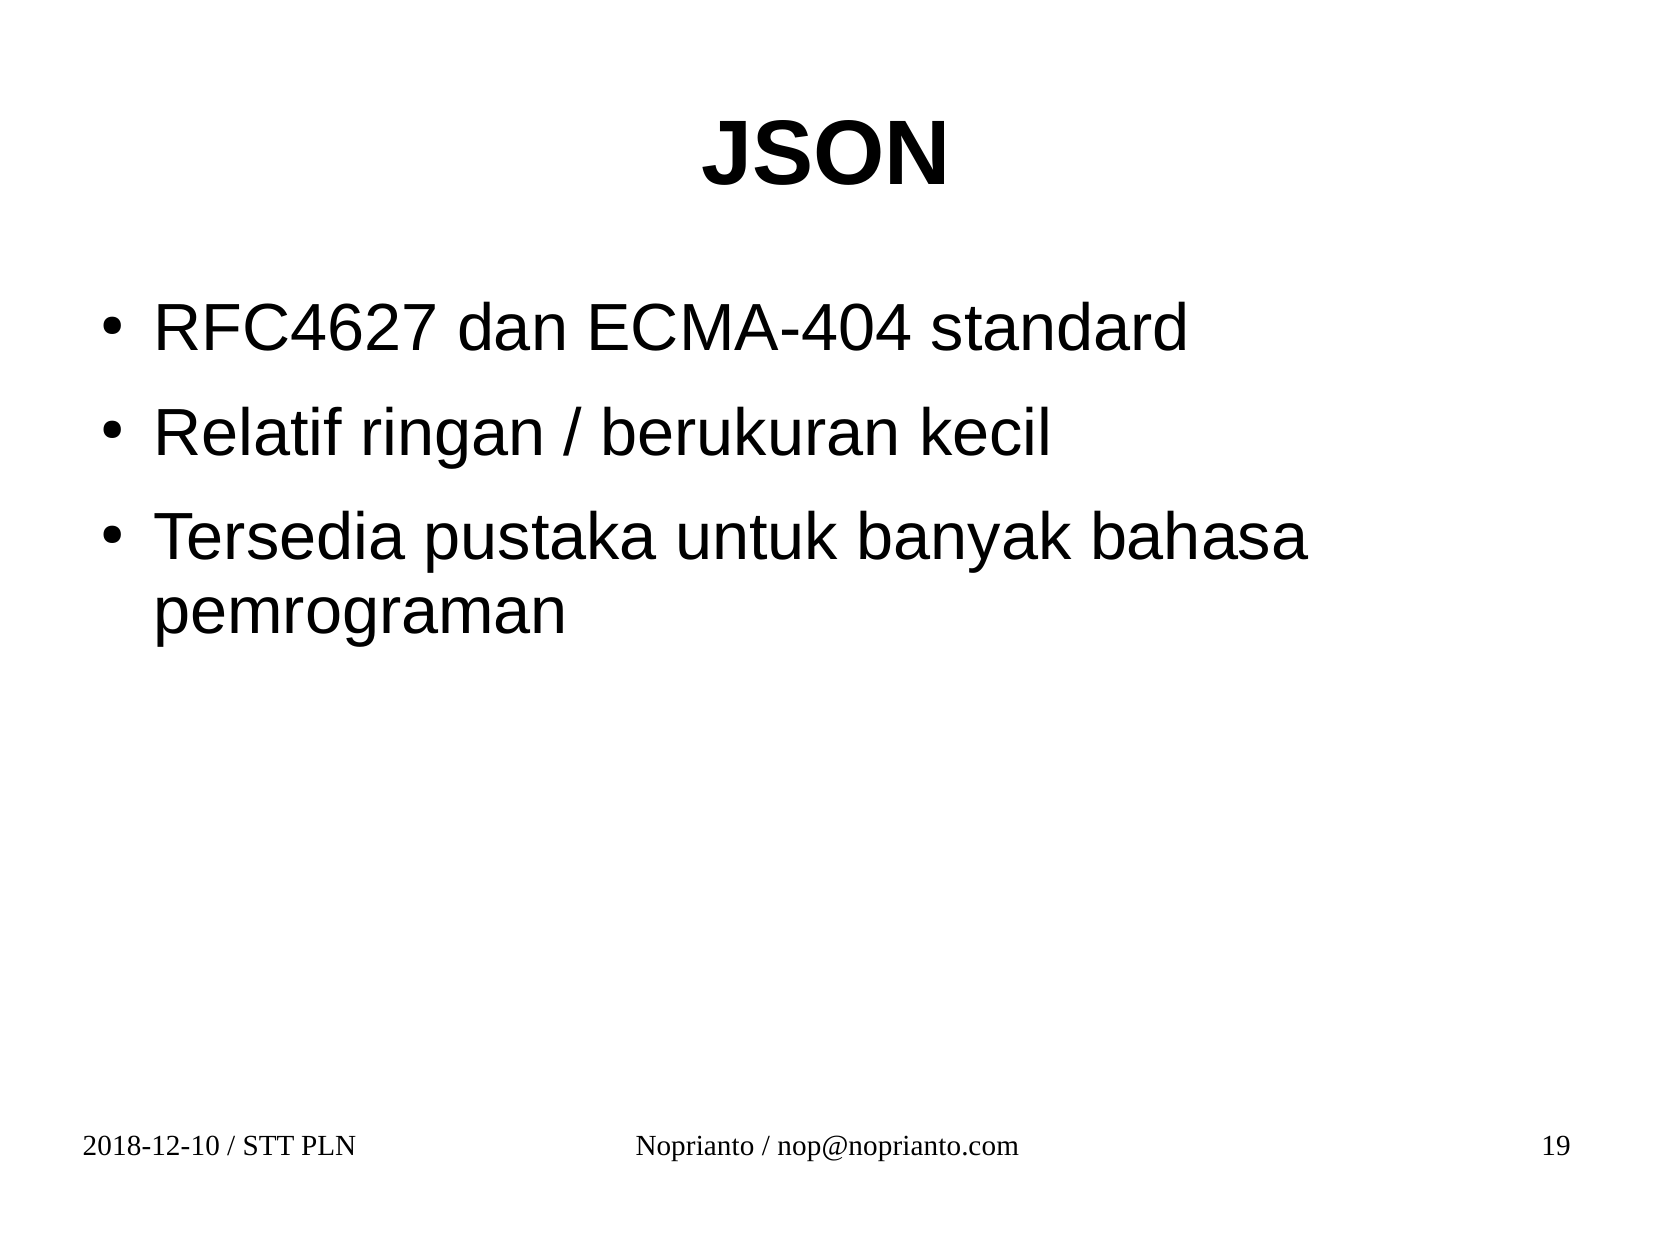

# JSON
RFC4627 dan ECMA-404 standard
Relatif ringan / berukuran kecil
Tersedia pustaka untuk banyak bahasa pemrograman
2018-12-10 / STT PLN
Noprianto / nop@noprianto.com
19